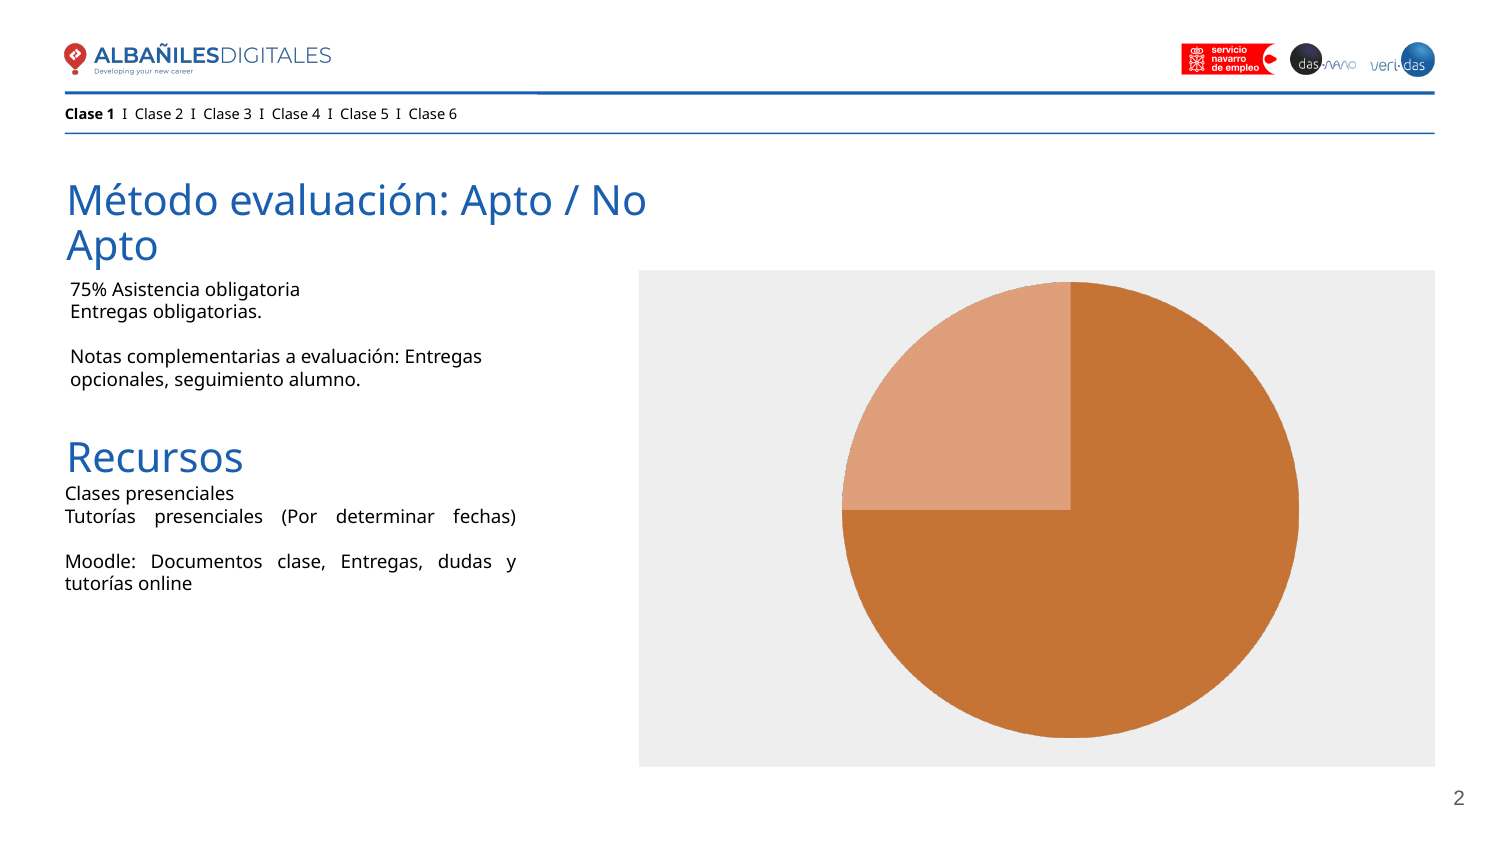

Clase 1 I Clase 2 I Clase 3 I Clase 4 I Clase 5 I Clase 6
Método evaluación: Apto / No Apto
75% Asistencia obligatoria
Entregas obligatorias.
Notas complementarias a evaluación: Entregas opcionales, seguimiento alumno.
Recursos
Clases presenciales
Tutorías presenciales (Por determinar fechas)
Moodle: Documentos clase, Entregas, dudas y tutorías online